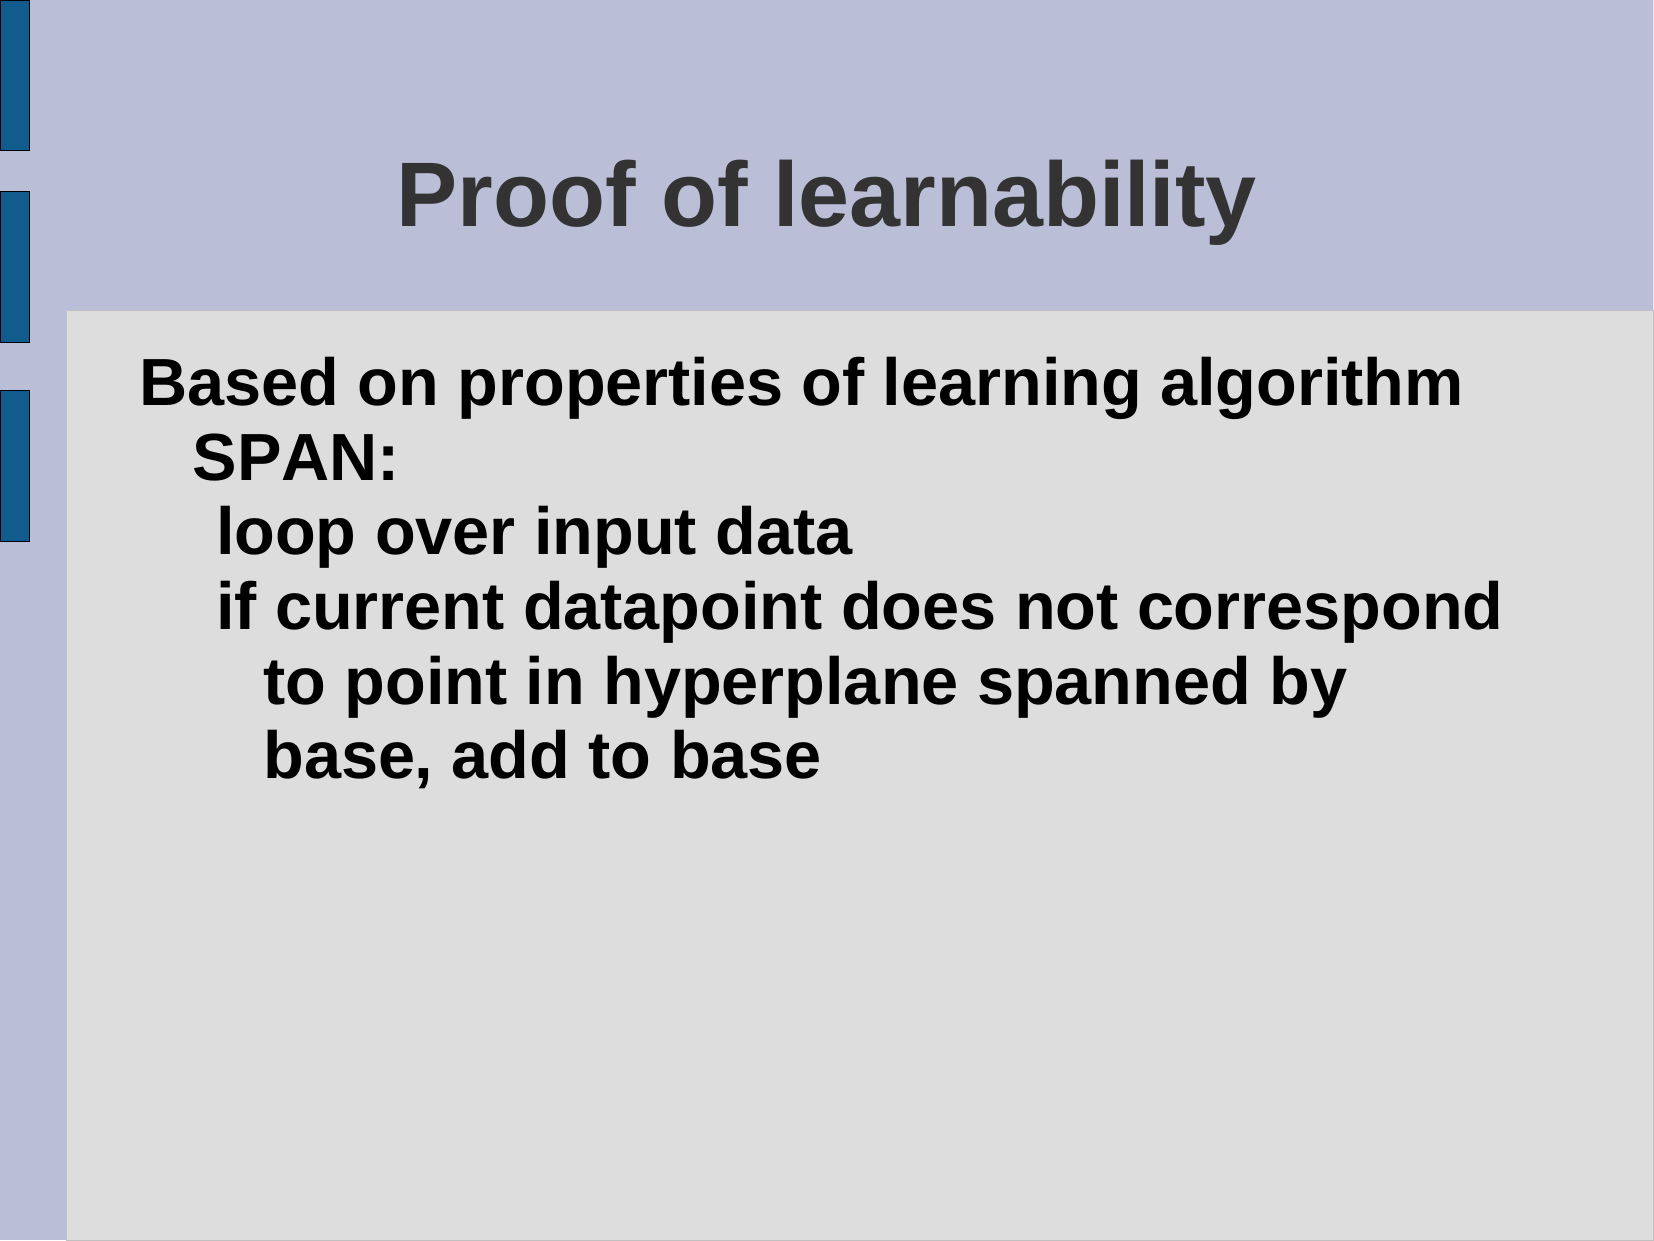

# Proof of learnability
Based on properties of learning algorithm SPAN:
loop over input data
if current datapoint does not correspond to point in hyperplane spanned by base, add to base